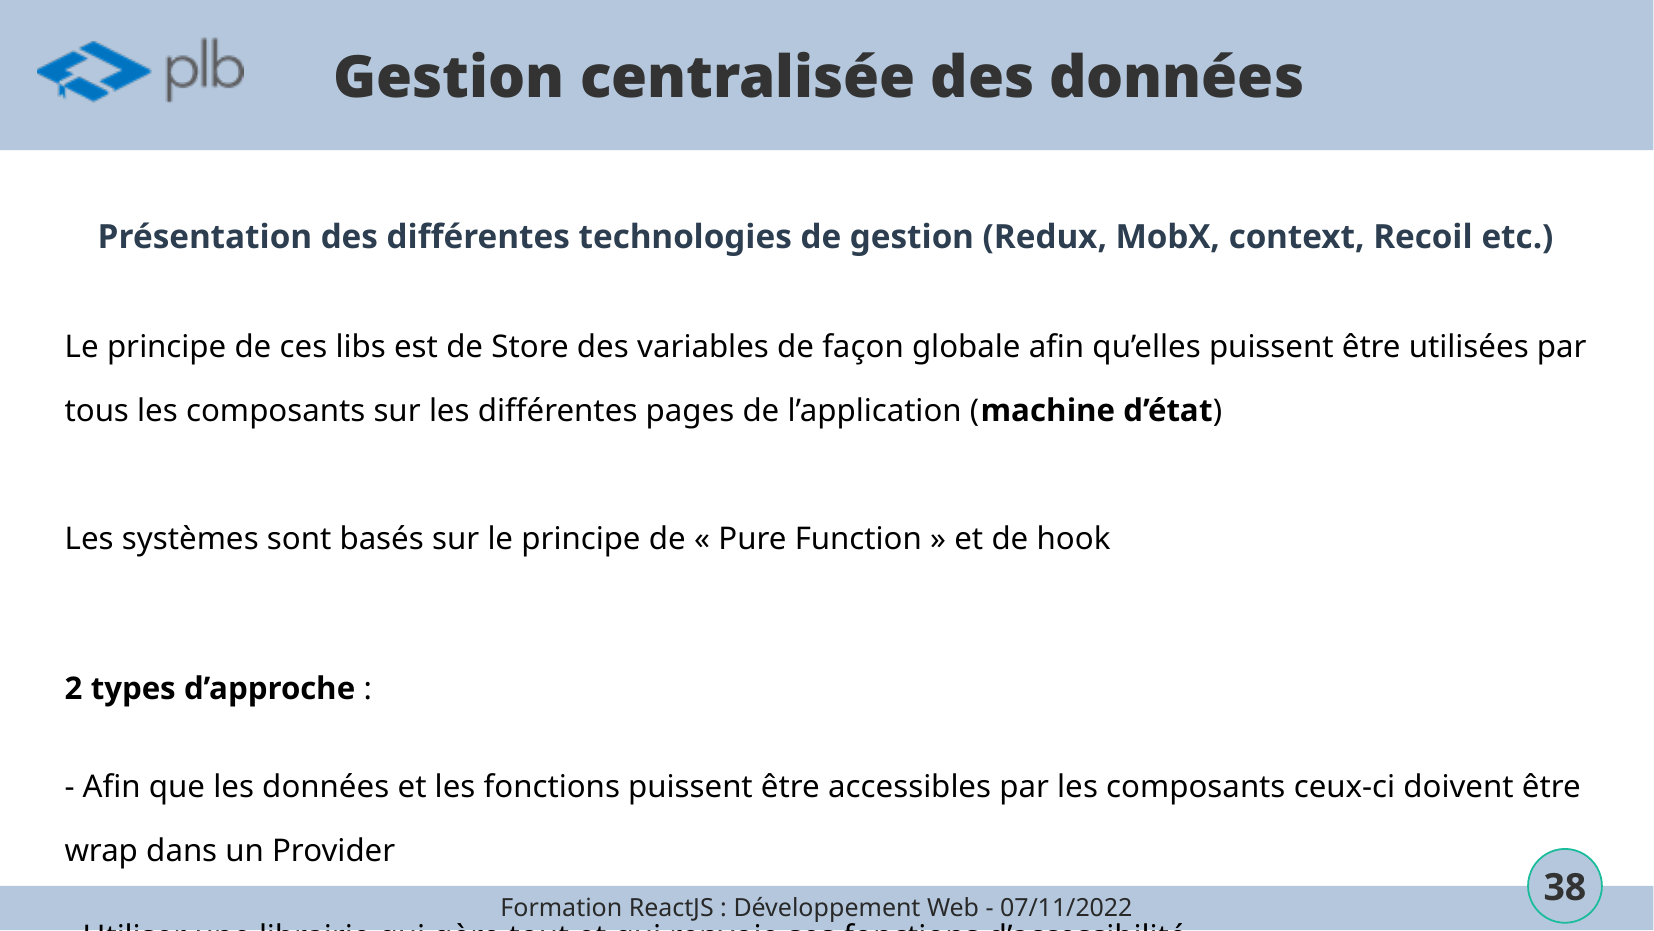

# Gestion centralisée des données
Présentation des différentes technologies de gestion (Redux, MobX, context, Recoil etc.)
Le principe de ces libs est de Store des variables de façon globale afin qu’elles puissent être utilisées par tous les composants sur les différentes pages de l’application (machine d’état)
Les systèmes sont basés sur le principe de « Pure Function » et de hook
2 types d’approche :
- Afin que les données et les fonctions puissent être accessibles par les composants ceux-ci doivent être wrap dans un Provider
- Utiliser une librairie qui gère tout et qui renvoie ses fonctions d’accessibilité
Formation ReactJS : Développement Web - 07/11/2022